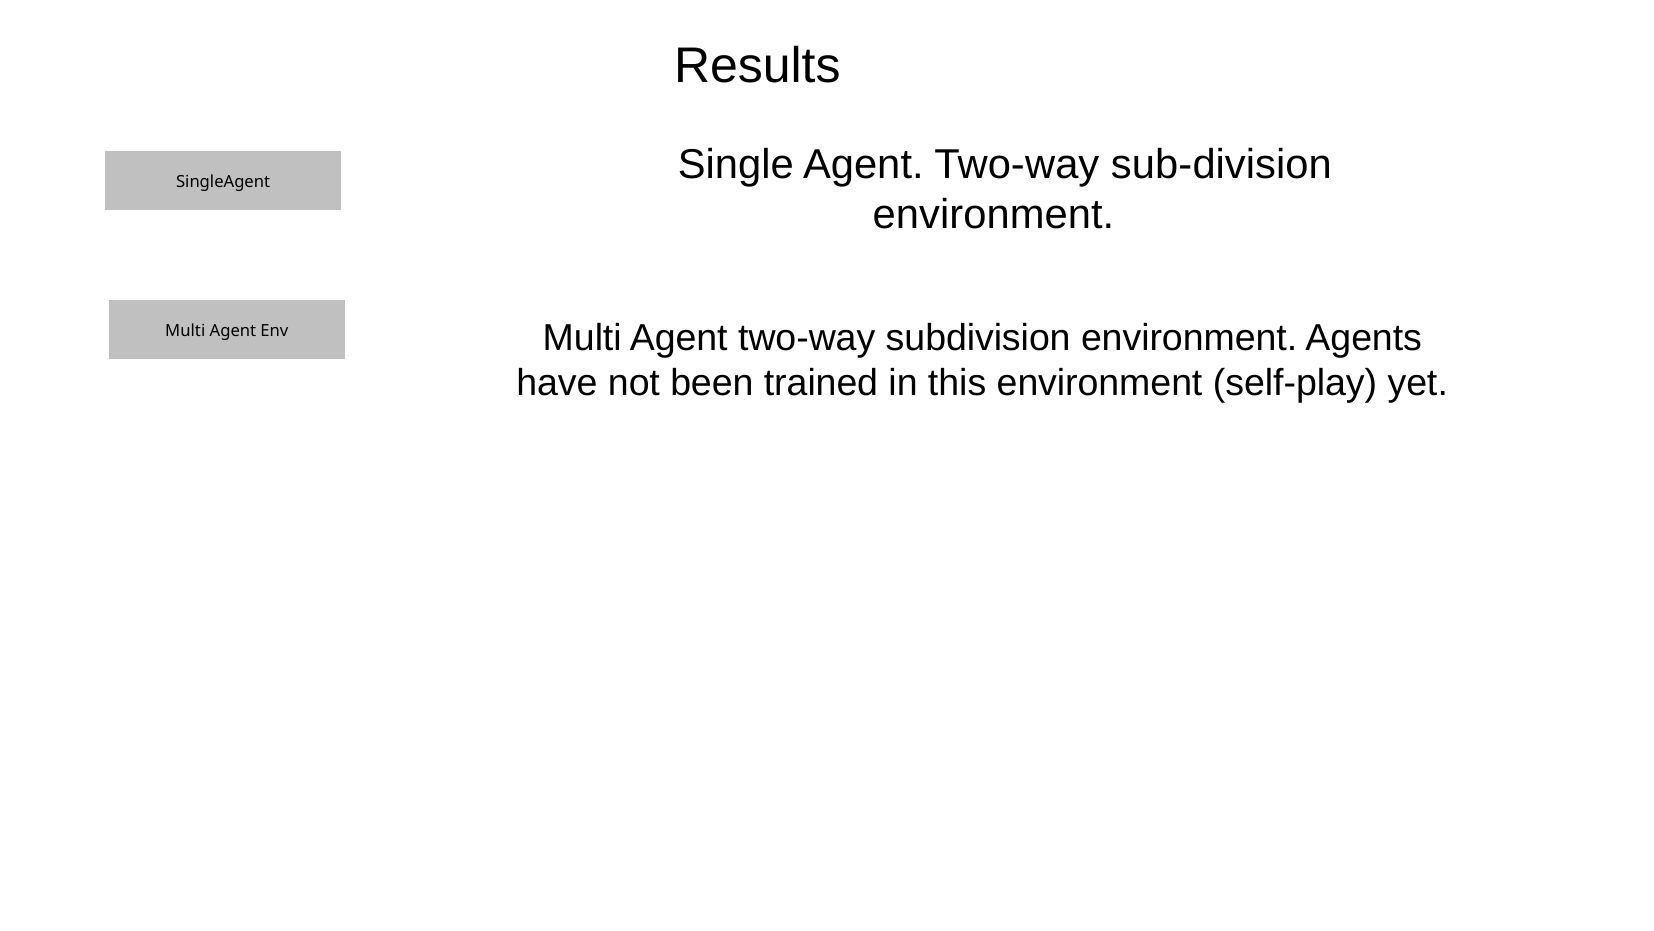

Results
Single Agent. Two-way sub-division environment.
Multi Agent two-way subdivision environment. Agents have not been trained in this environment (self-play) yet.